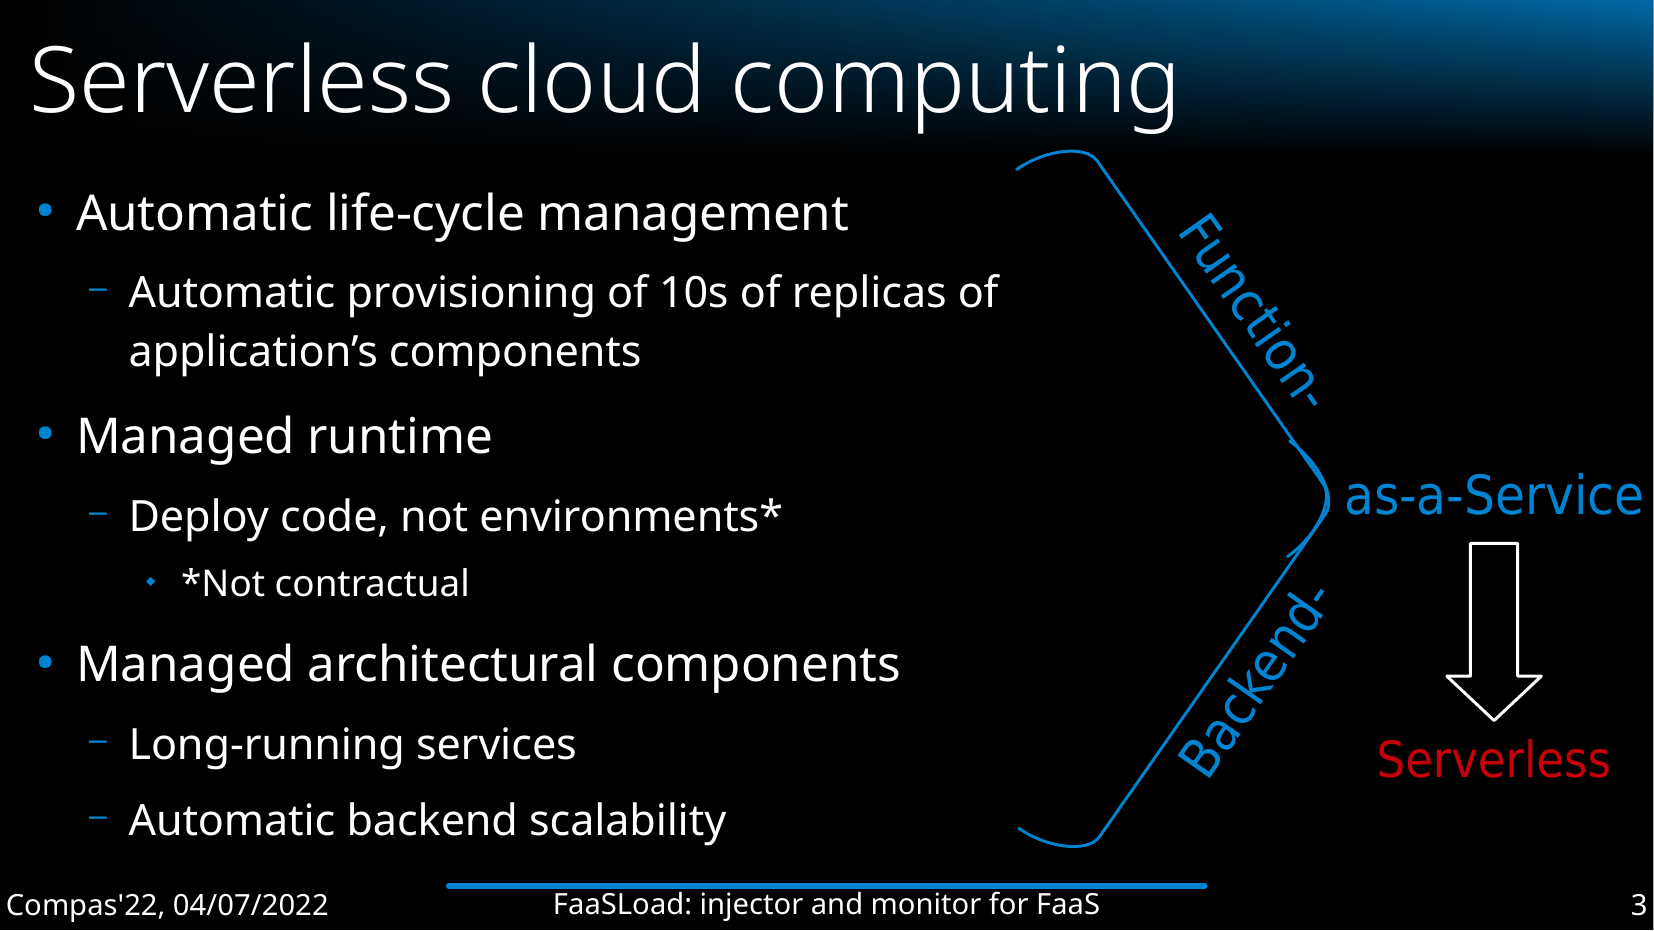

# Serverless cloud computing
Automatic life-cycle management
Automatic provisioning of 10s of replicas of application’s components
Managed runtime
Deploy code, not environments*
*Not contractual
Managed architectural components
Long-running services
Automatic backend scalability
Function-
as-a-Service
Backend-
Serverless
Compas'22, 04/07/2022
FaaSLoad: injector and monitor for FaaS
3